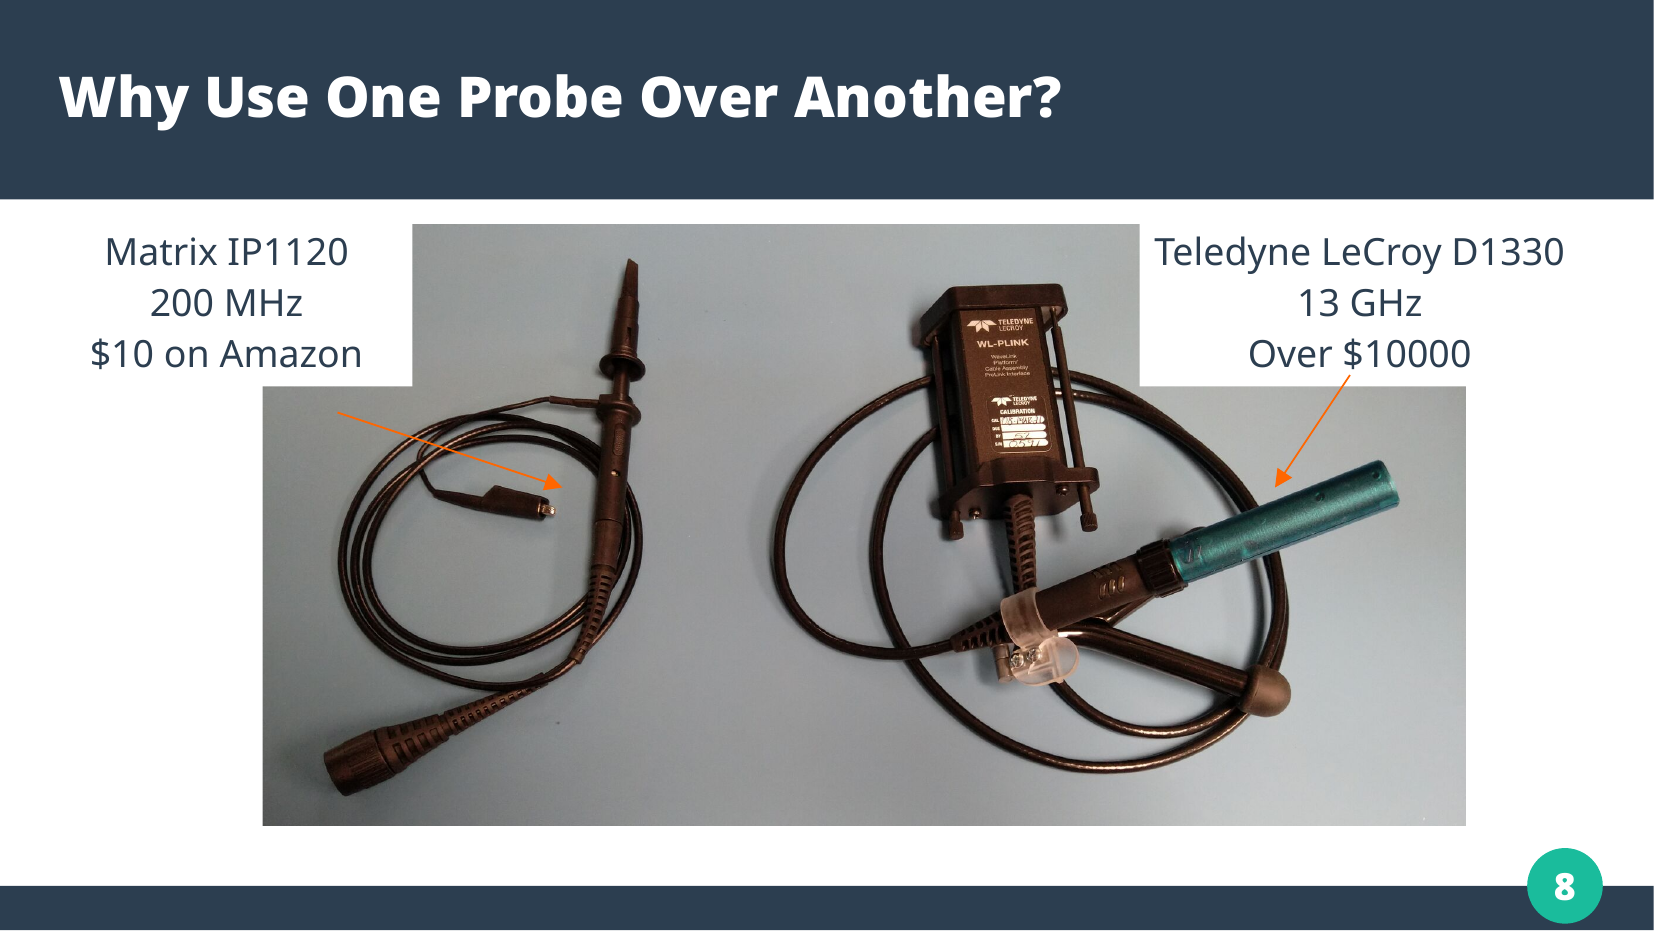

# Why Use One Probe Over Another?
Matrix IP1120
200 MHz
$10 on Amazon
Teledyne LeCroy D1330
13 GHz
Over $10000